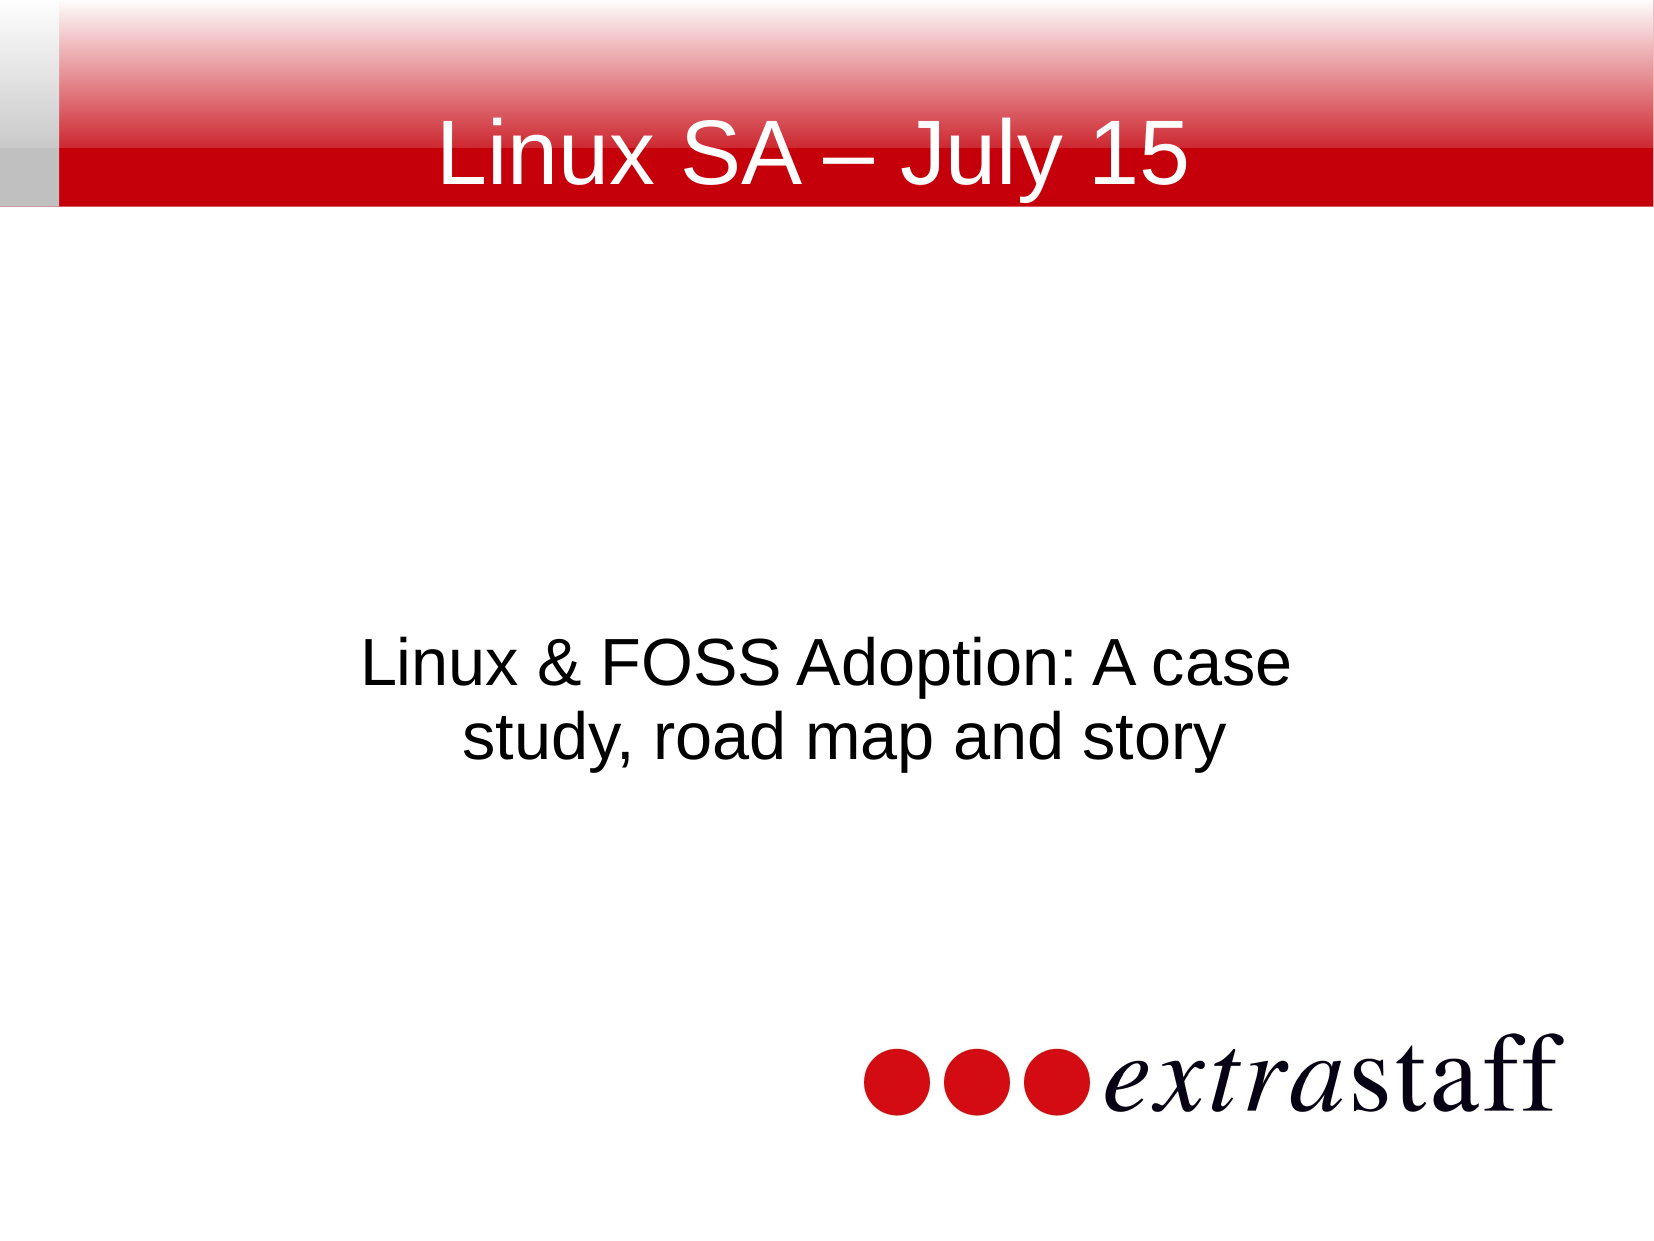

# Linux SA – July 15
Linux & FOSS Adoption: A case
 study, road map and story